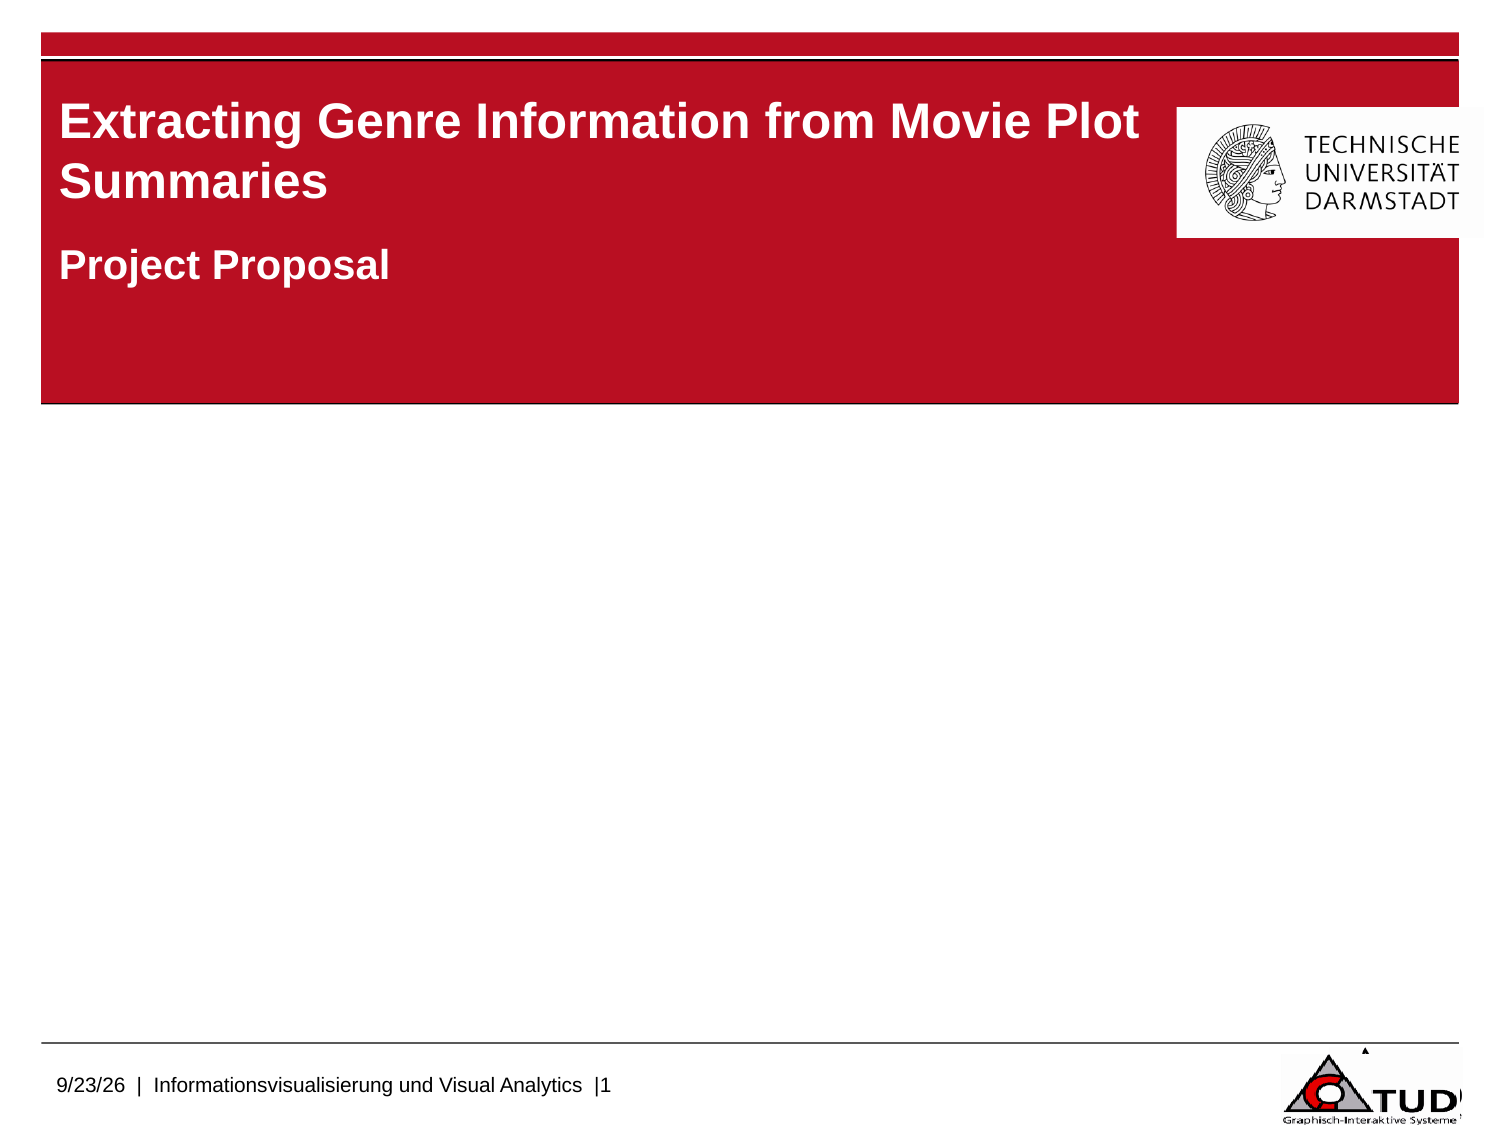

Extracting Genre Information from Movie Plot Summaries
# Project Proposal